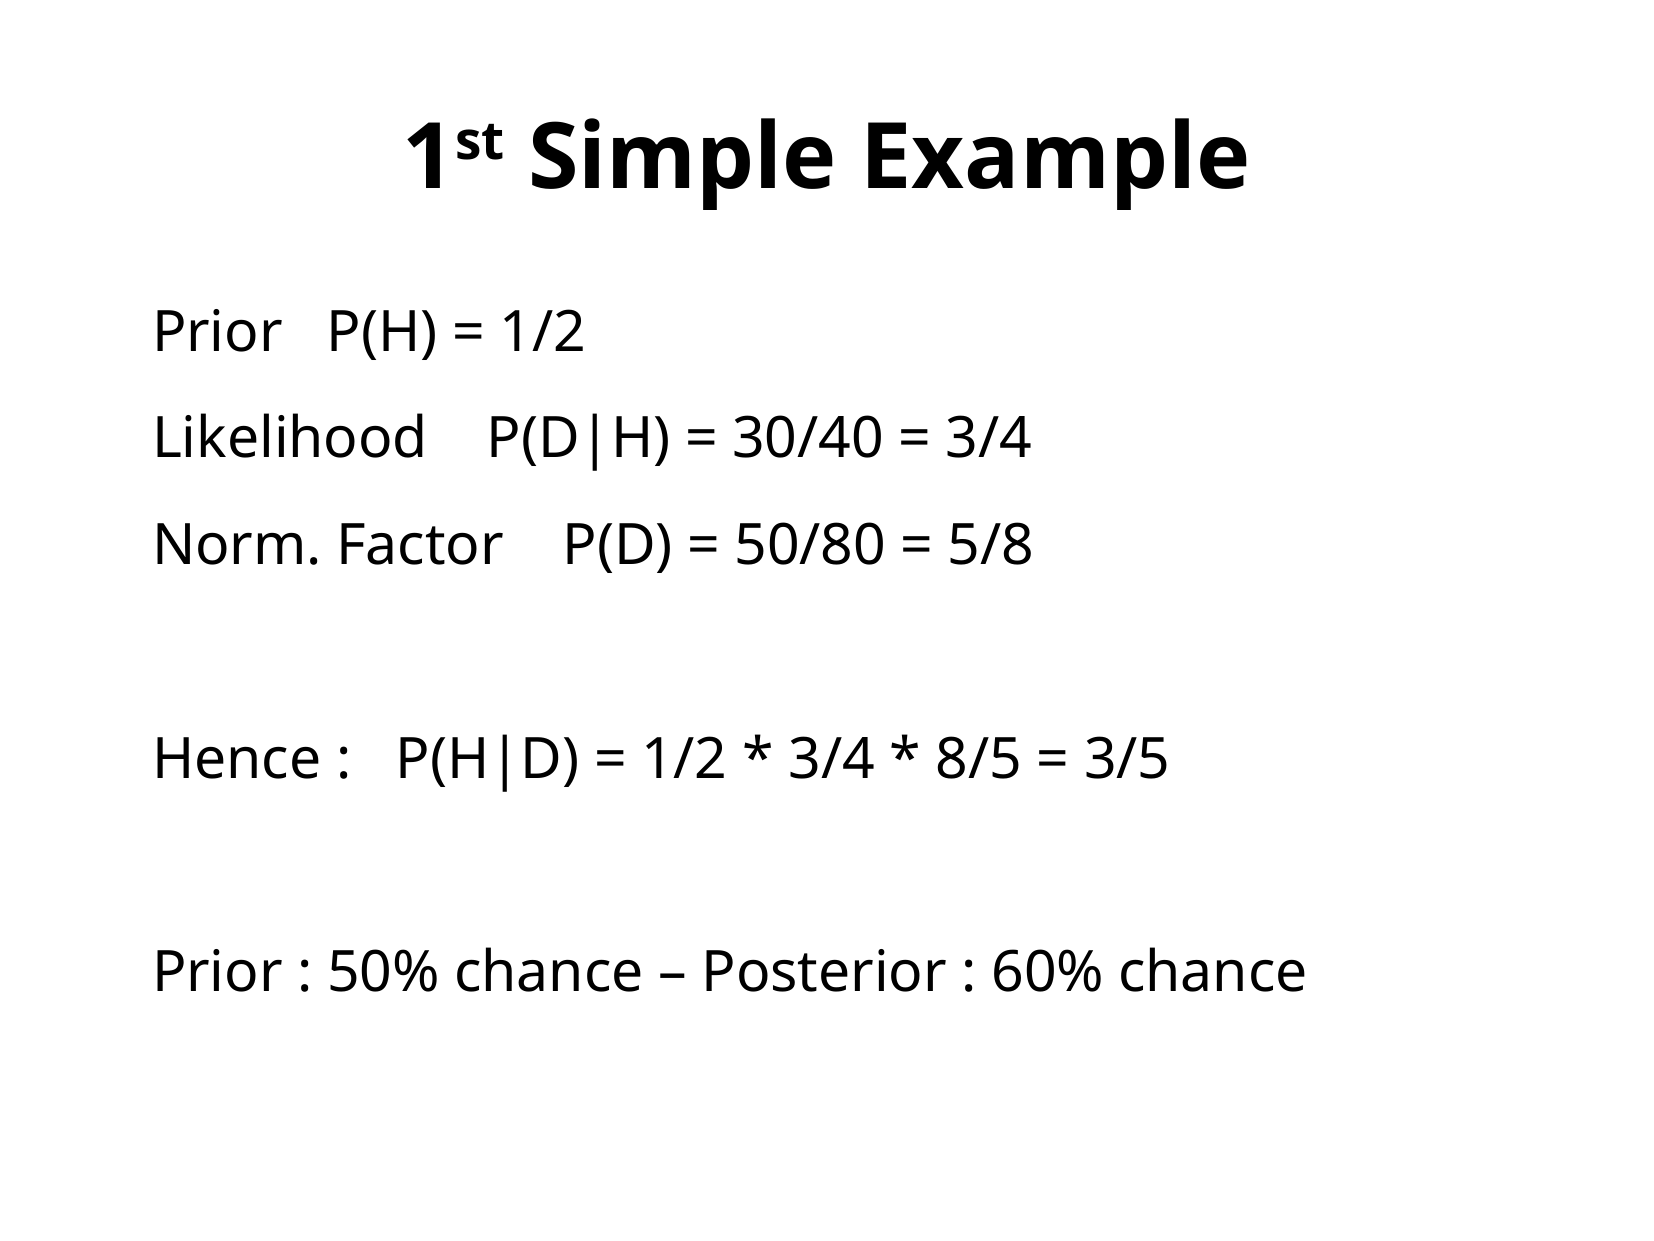

# 1st Simple Example
Prior P(H) = 1/2
Likelihood P(D|H) = 30/40 = 3/4
Norm. Factor P(D) = 50/80 = 5/8
Hence : P(H|D) = 1/2 * 3/4 * 8/5 = 3/5
Prior : 50% chance – Posterior : 60% chance